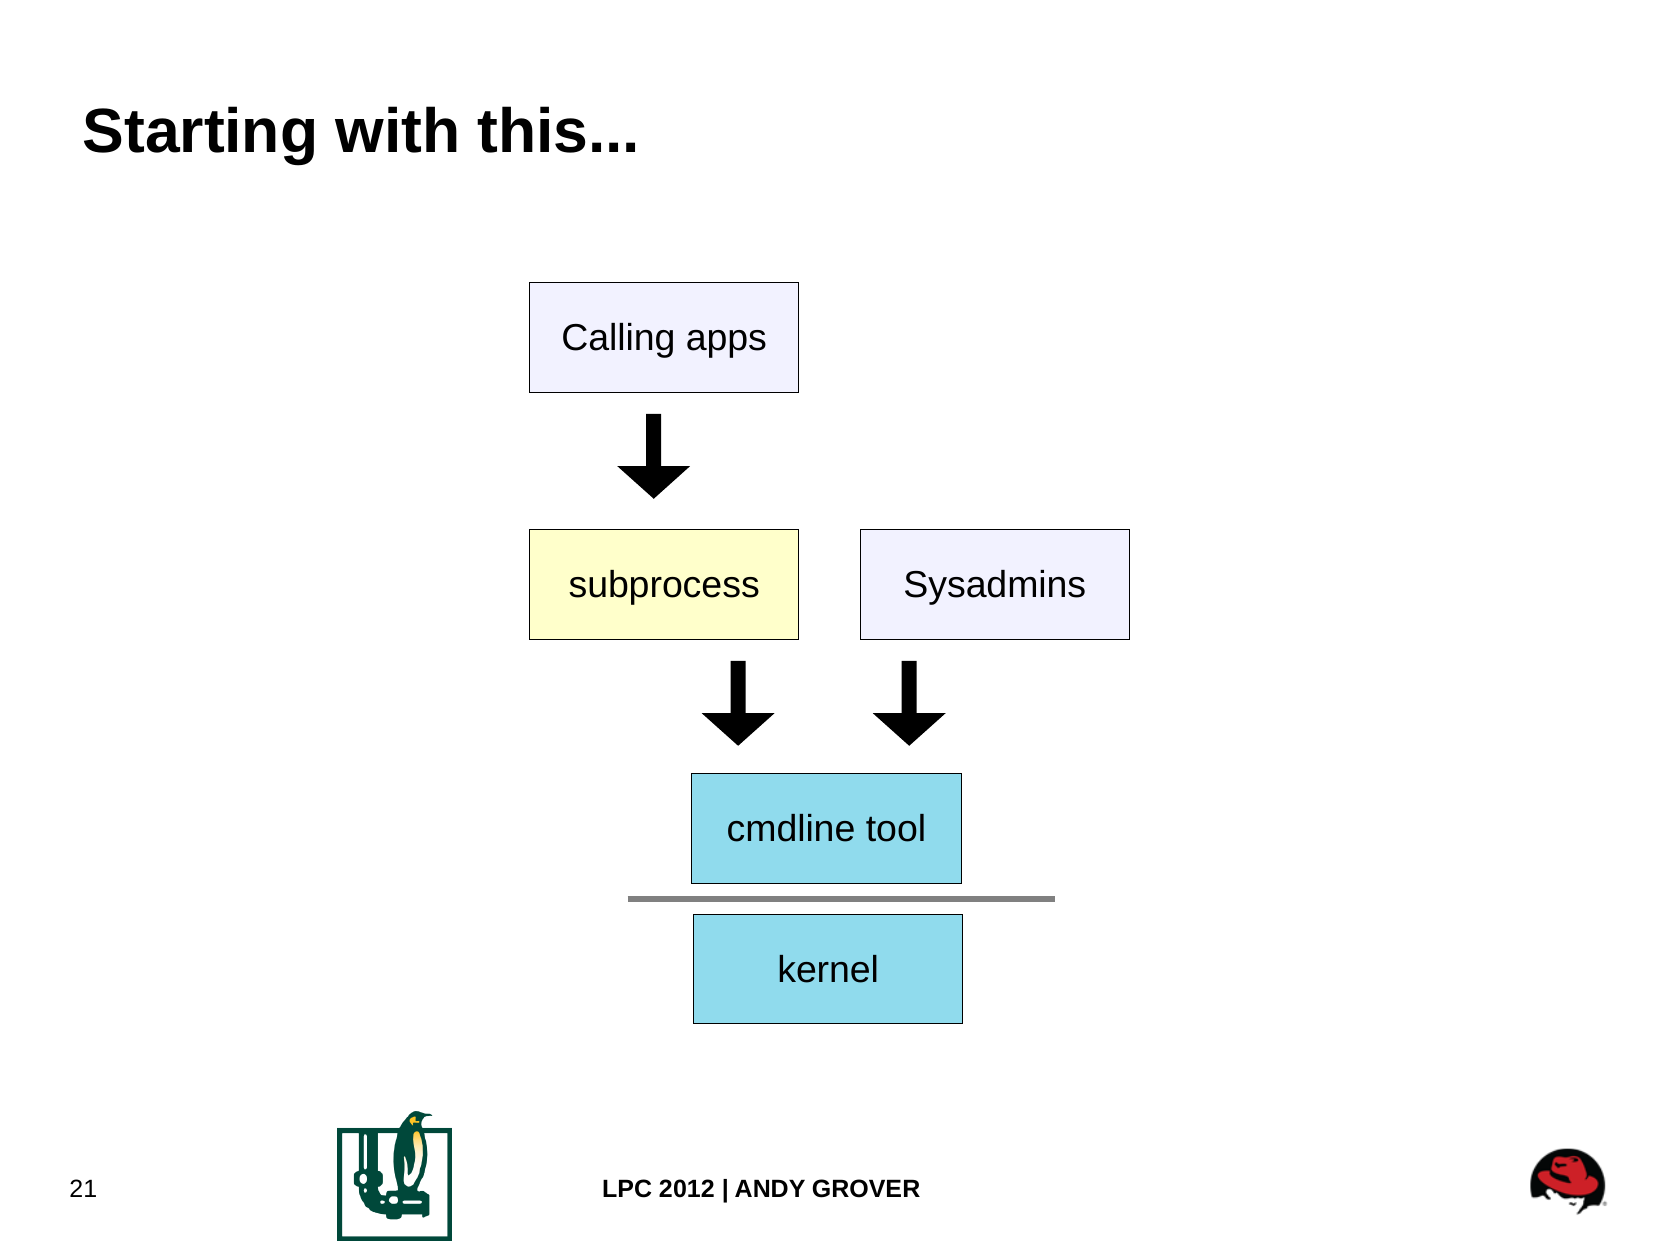

# Starting with this...
Calling apps
subprocess
Sysadmins
cmdline tool
kernel